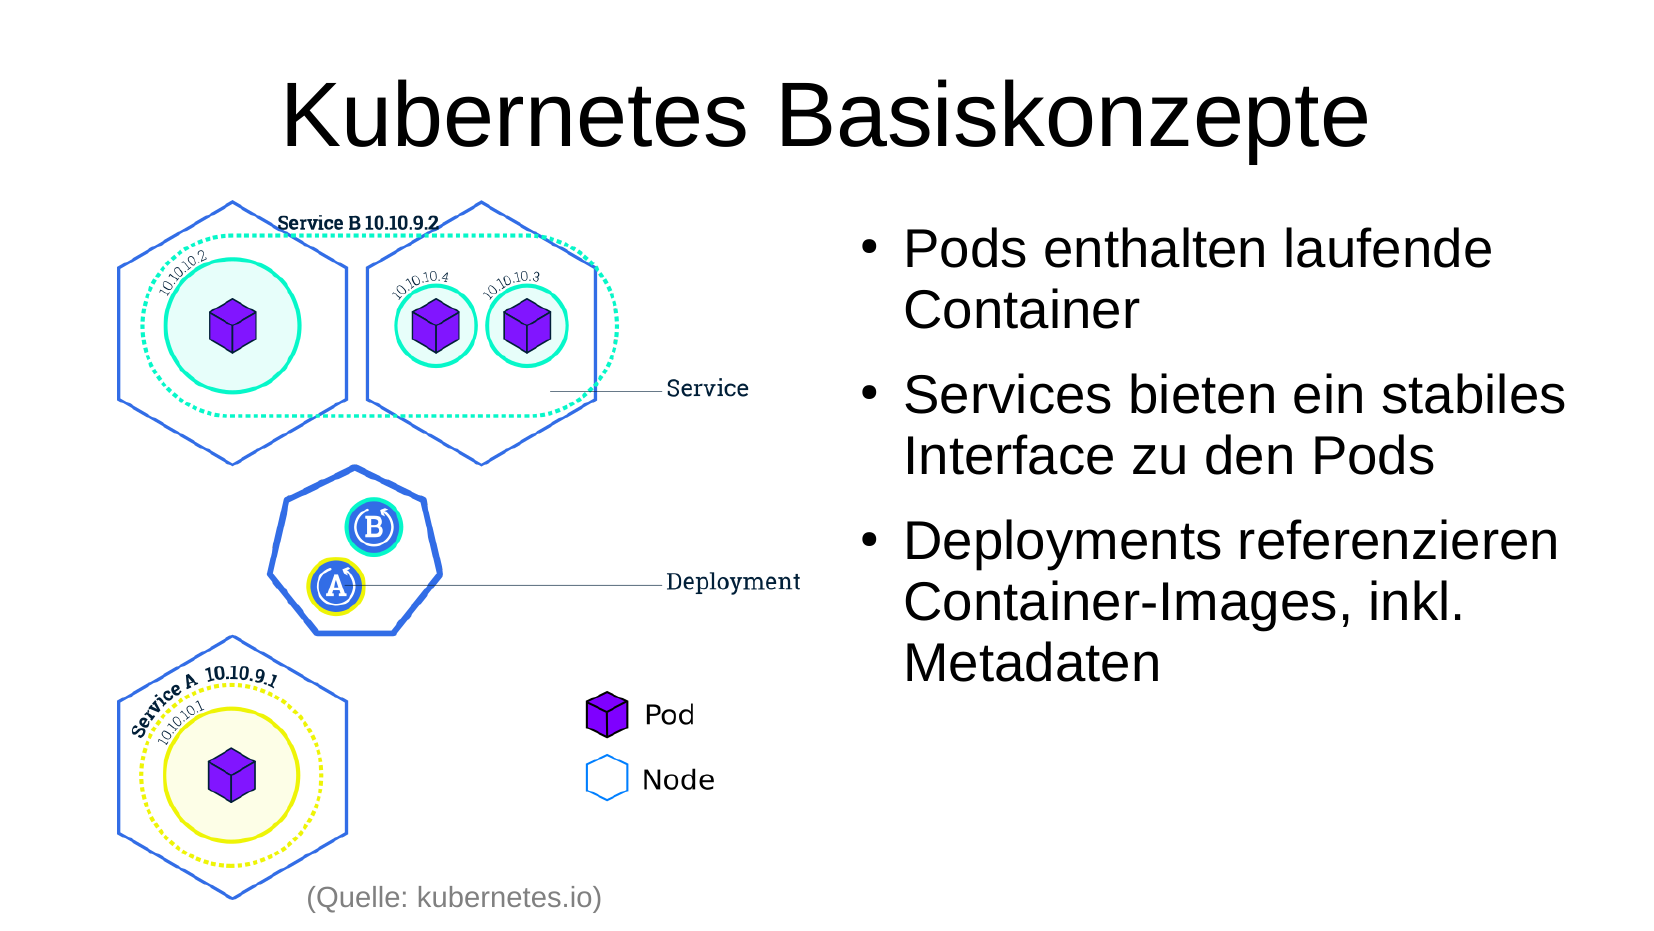

# Kubernetes Basiskonzepte
Pods enthalten laufende Container
Services bieten ein stabiles Interface zu den Pods
Deployments referenzieren Container-Images, inkl. Metadaten
(Quelle: kubernetes.io)